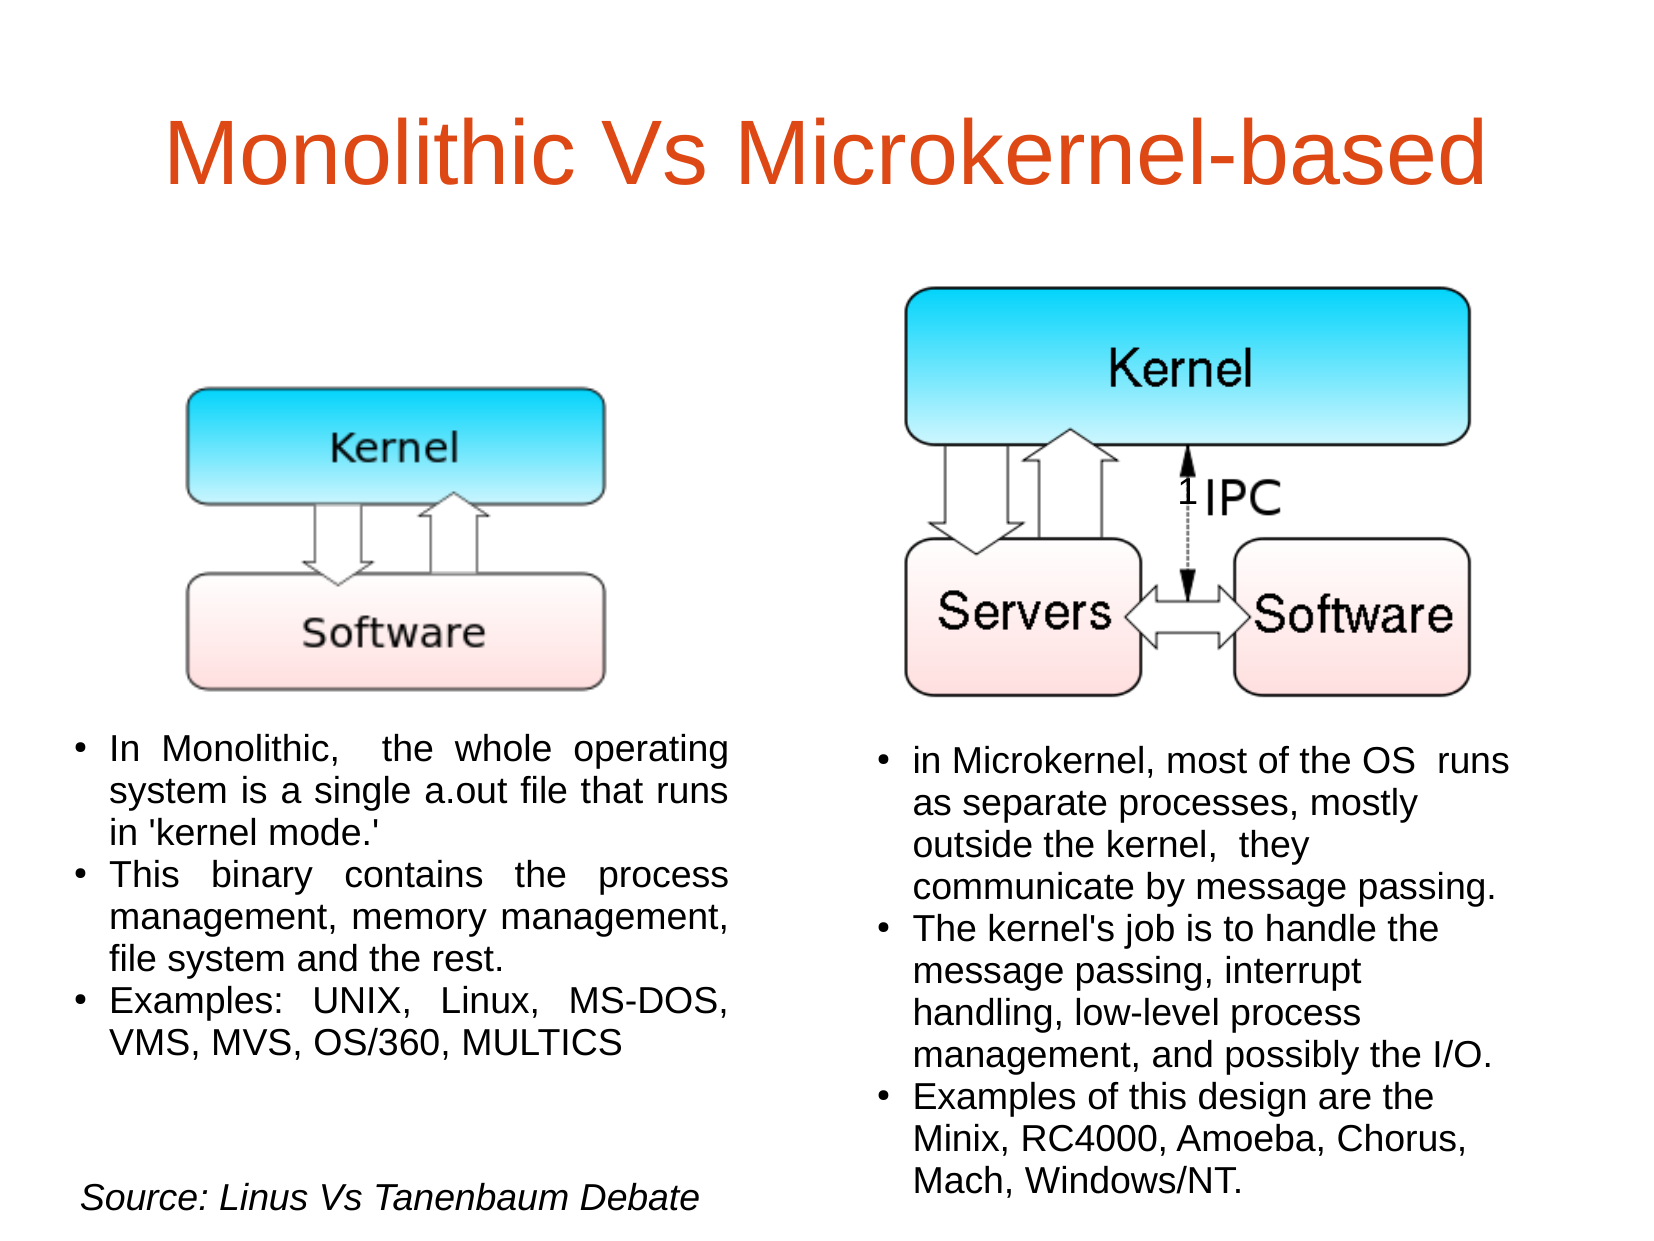

# Monolithic Vs Microkernel-based
1
In Monolithic, the whole operating system is a single a.out file that runs in 'kernel mode.'
This binary contains the process management, memory management, file system and the rest.
Examples: UNIX, Linux, MS-DOS, VMS, MVS, OS/360, MULTICS
in Microkernel, most of the OS runs as separate processes, mostly outside the kernel, they communicate by message passing.
The kernel's job is to handle the message passing, interrupt handling, low-level process management, and possibly the I/O.
Examples of this design are the Minix, RC4000, Amoeba, Chorus, Mach, Windows/NT.
Source: Linus Vs Tanenbaum Debate